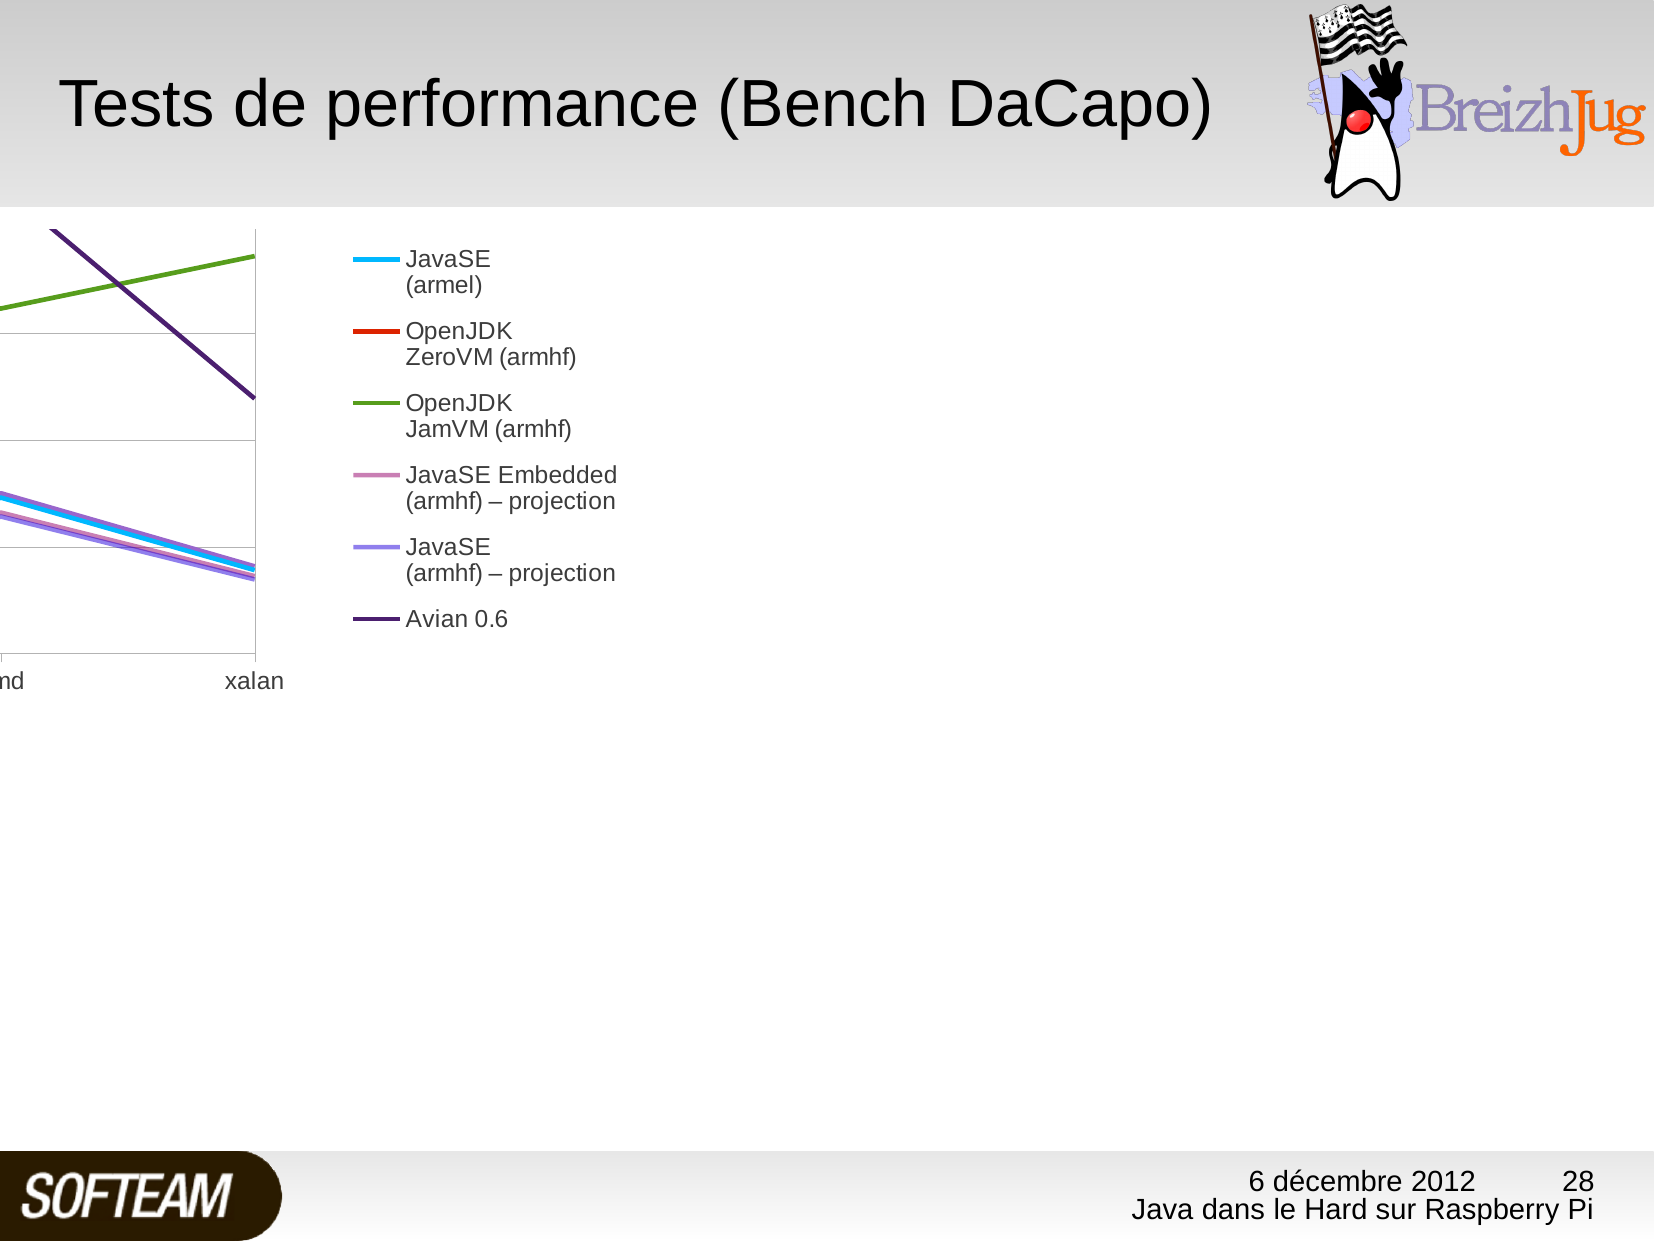

# Tests de performance (Bench DaCapo)
14 septembre 2012
28
Beaglebone - JugSummerCamp 2012